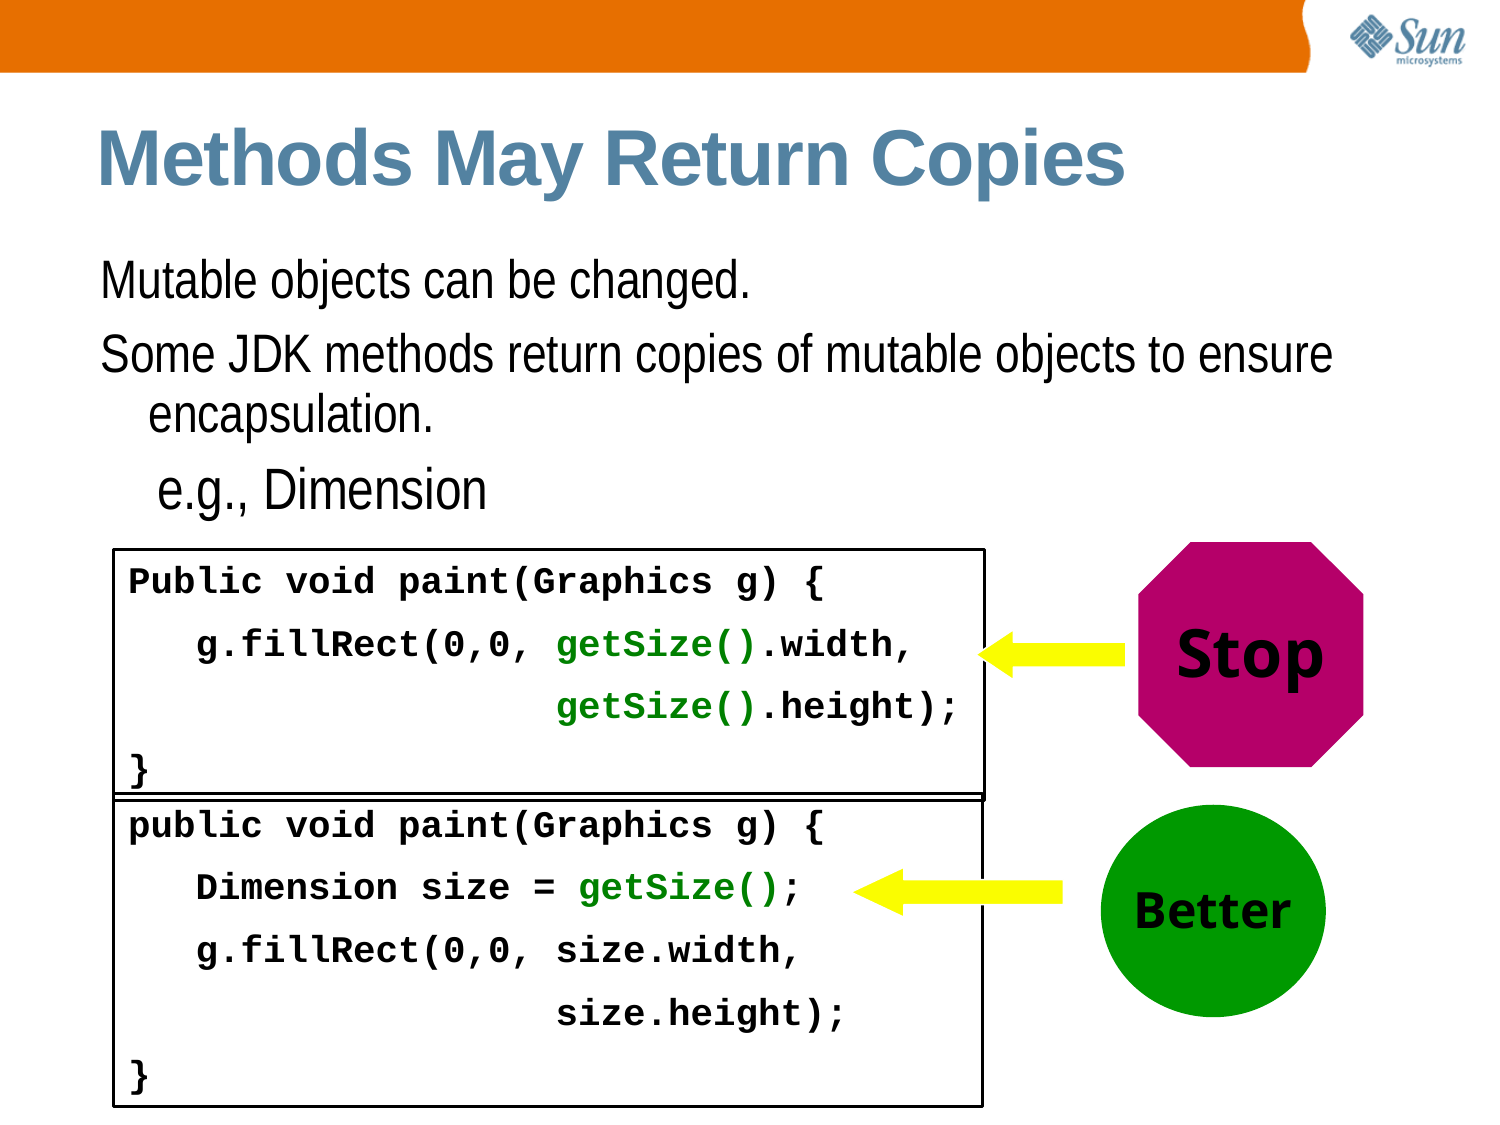

# Methods May Return Copies
Mutable objects can be changed.
Some JDK methods return copies of mutable objects to ensure encapsulation.
e.g., Dimension
Stop
Public void paint(Graphics g) {
 g.fillRect(0,0, getSize().width,
 getSize().height);
}
public void paint(Graphics g) {
 Dimension size = getSize();
 g.fillRect(0,0, size.width,
 size.height);
}
Better